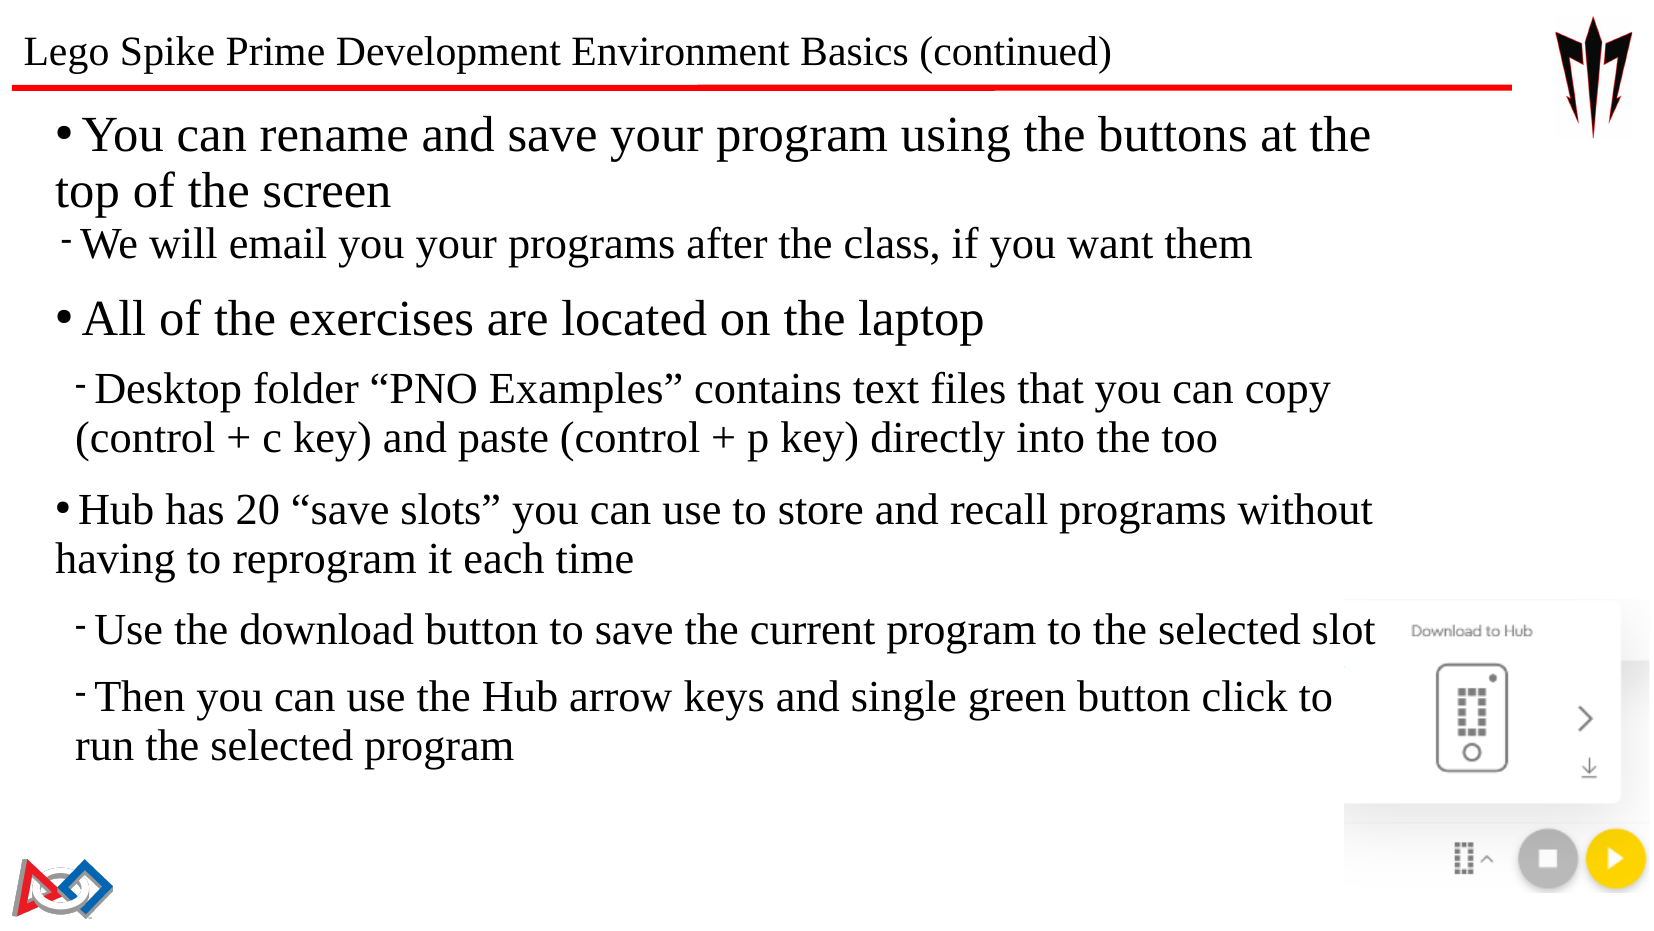

# Lego Spike Prime Development Environment Basics (continued)
 You can rename and save your program using the buttons at the top of the screen
 We will email you your programs after the class, if you want them
 All of the exercises are located on the laptop
 Desktop folder “PNO Examples” contains text files that you can copy (control + c key) and paste (control + p key) directly into the too
 Hub has 20 “save slots” you can use to store and recall programs without having to reprogram it each time
 Use the download button to save the current program to the selected slot
 Then you can use the Hub arrow keys and single green button click to run the selected program